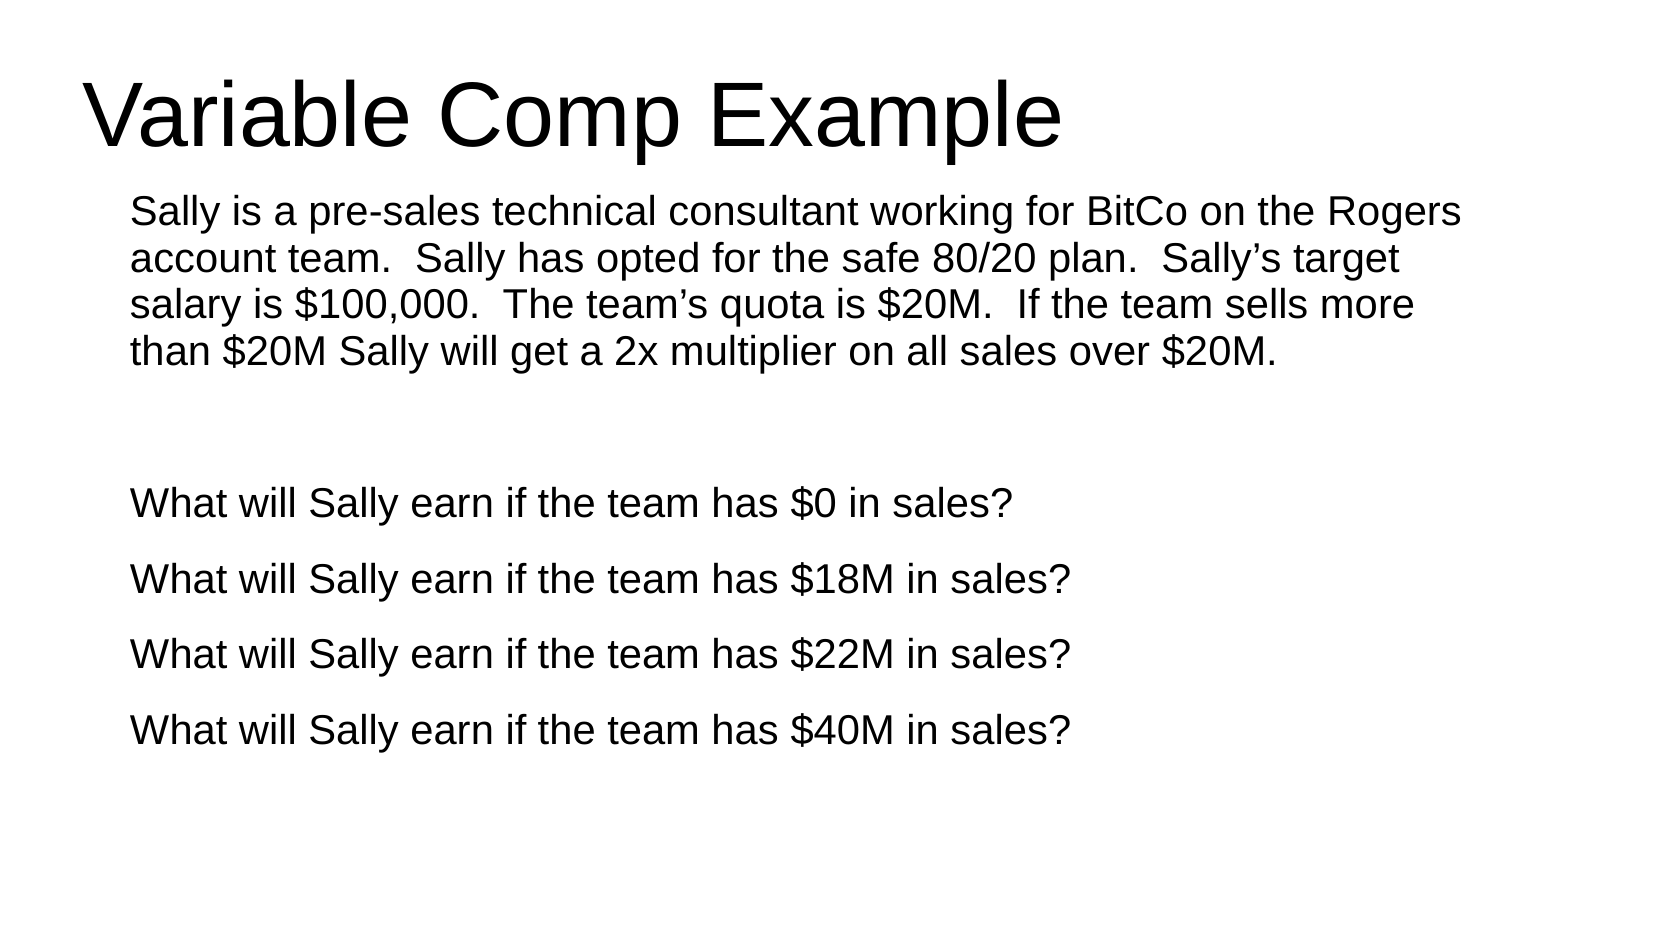

# Variable Comp Example
Sally is a pre-sales technical consultant working for BitCo on the Rogers account team. Sally has opted for the safe 80/20 plan. Sally’s target salary is $100,000. The team’s quota is $20M. If the team sells more than $20M Sally will get a 2x multiplier on all sales over $20M.
What will Sally earn if the team has $0 in sales?
What will Sally earn if the team has $18M in sales?
What will Sally earn if the team has $22M in sales?
What will Sally earn if the team has $40M in sales?